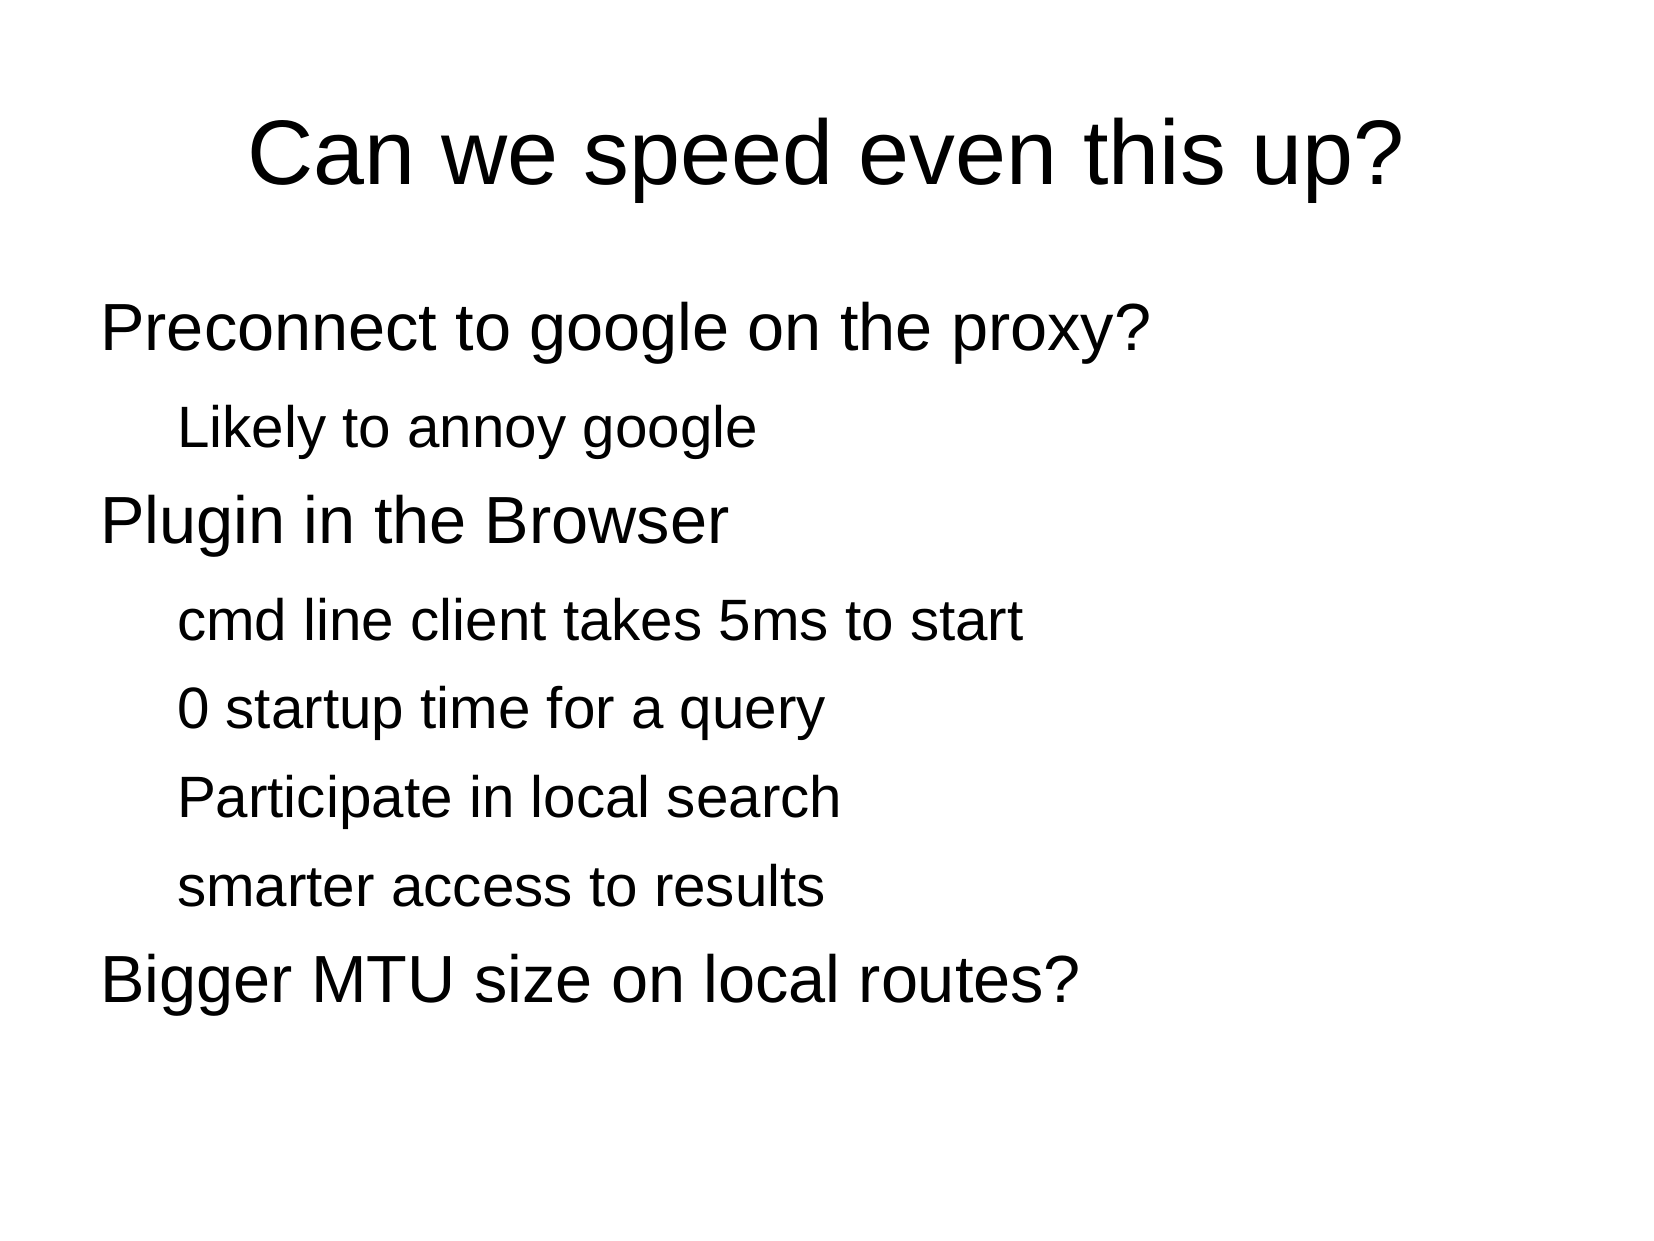

# Can we speed even this up?
Preconnect to google on the proxy?
Likely to annoy google
Plugin in the Browser
cmd line client takes 5ms to start
0 startup time for a query
Participate in local search
smarter access to results
Bigger MTU size on local routes?